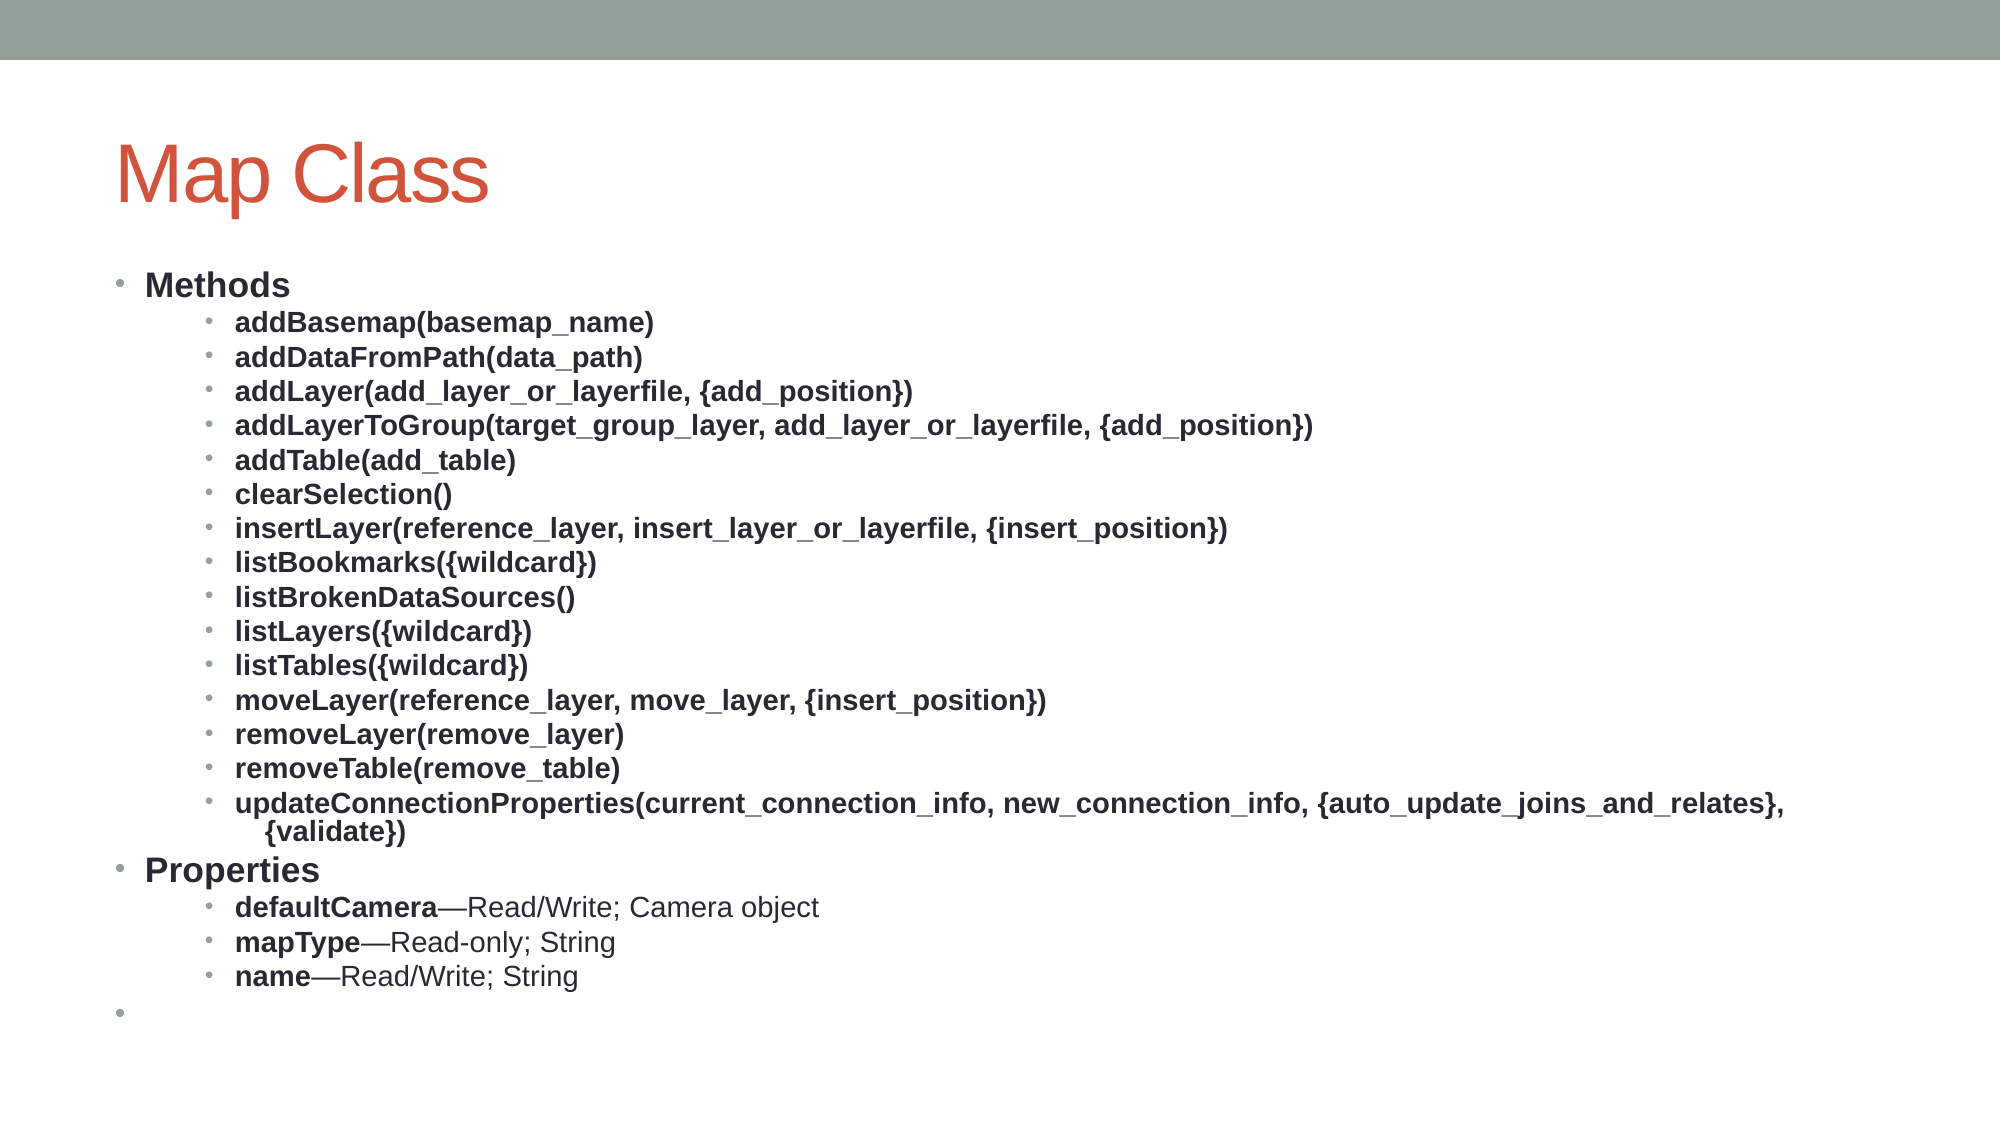

# Map Class
Methods
addBasemap(basemap_name)
addDataFromPath(data_path)
addLayer(add_layer_or_layerfile, {add_position})
addLayerToGroup(target_group_layer, add_layer_or_layerfile, {add_position})
addTable(add_table)
clearSelection()
insertLayer(reference_layer, insert_layer_or_layerfile, {insert_position})
listBookmarks({wildcard})
listBrokenDataSources()
listLayers({wildcard})
listTables({wildcard})
moveLayer(reference_layer, move_layer, {insert_position})
removeLayer(remove_layer)
removeTable(remove_table)
updateConnectionProperties(current_connection_info, new_connection_info, {auto_update_joins_and_relates}, {validate})
Properties
defaultCamera—Read/Write; Camera object
mapType—Read-only; String
name—Read/Write; String